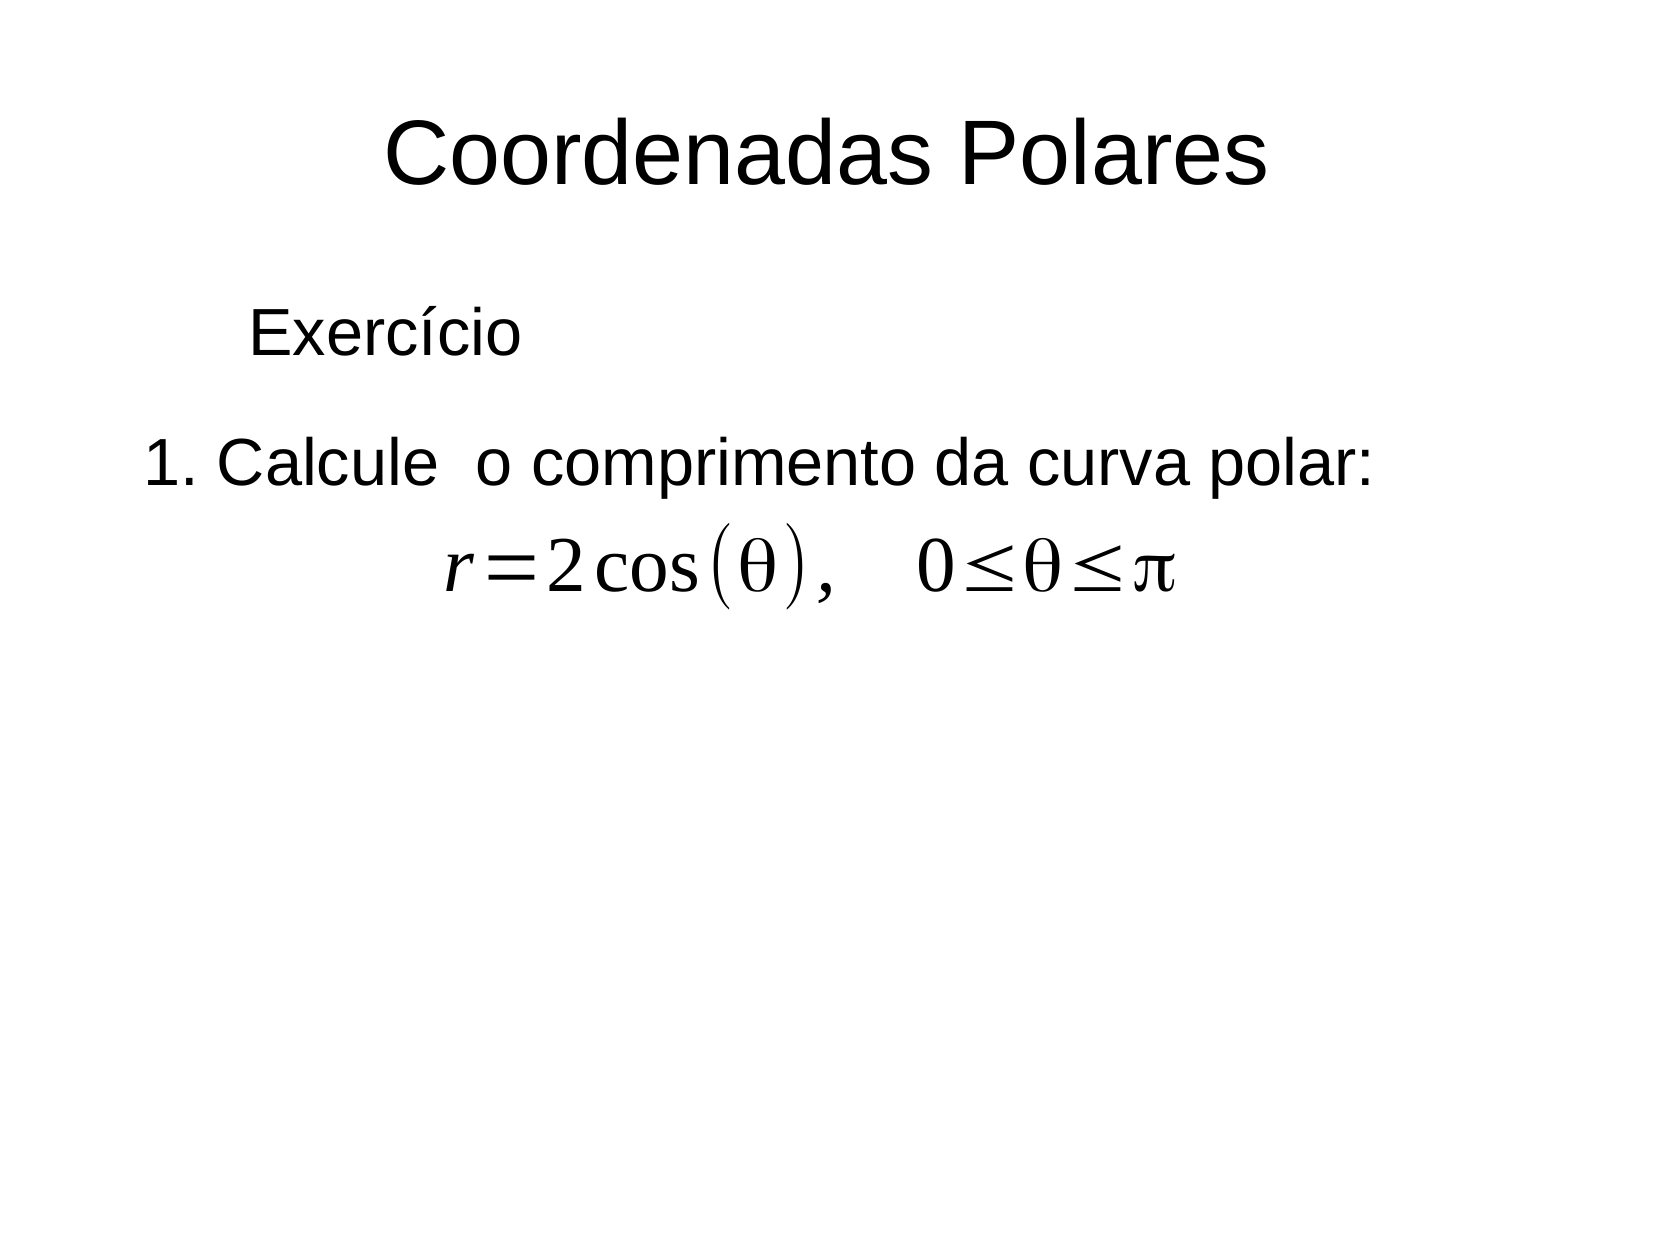

# Coordenadas Polares
Exercício
1. Calcule o comprimento da curva polar: